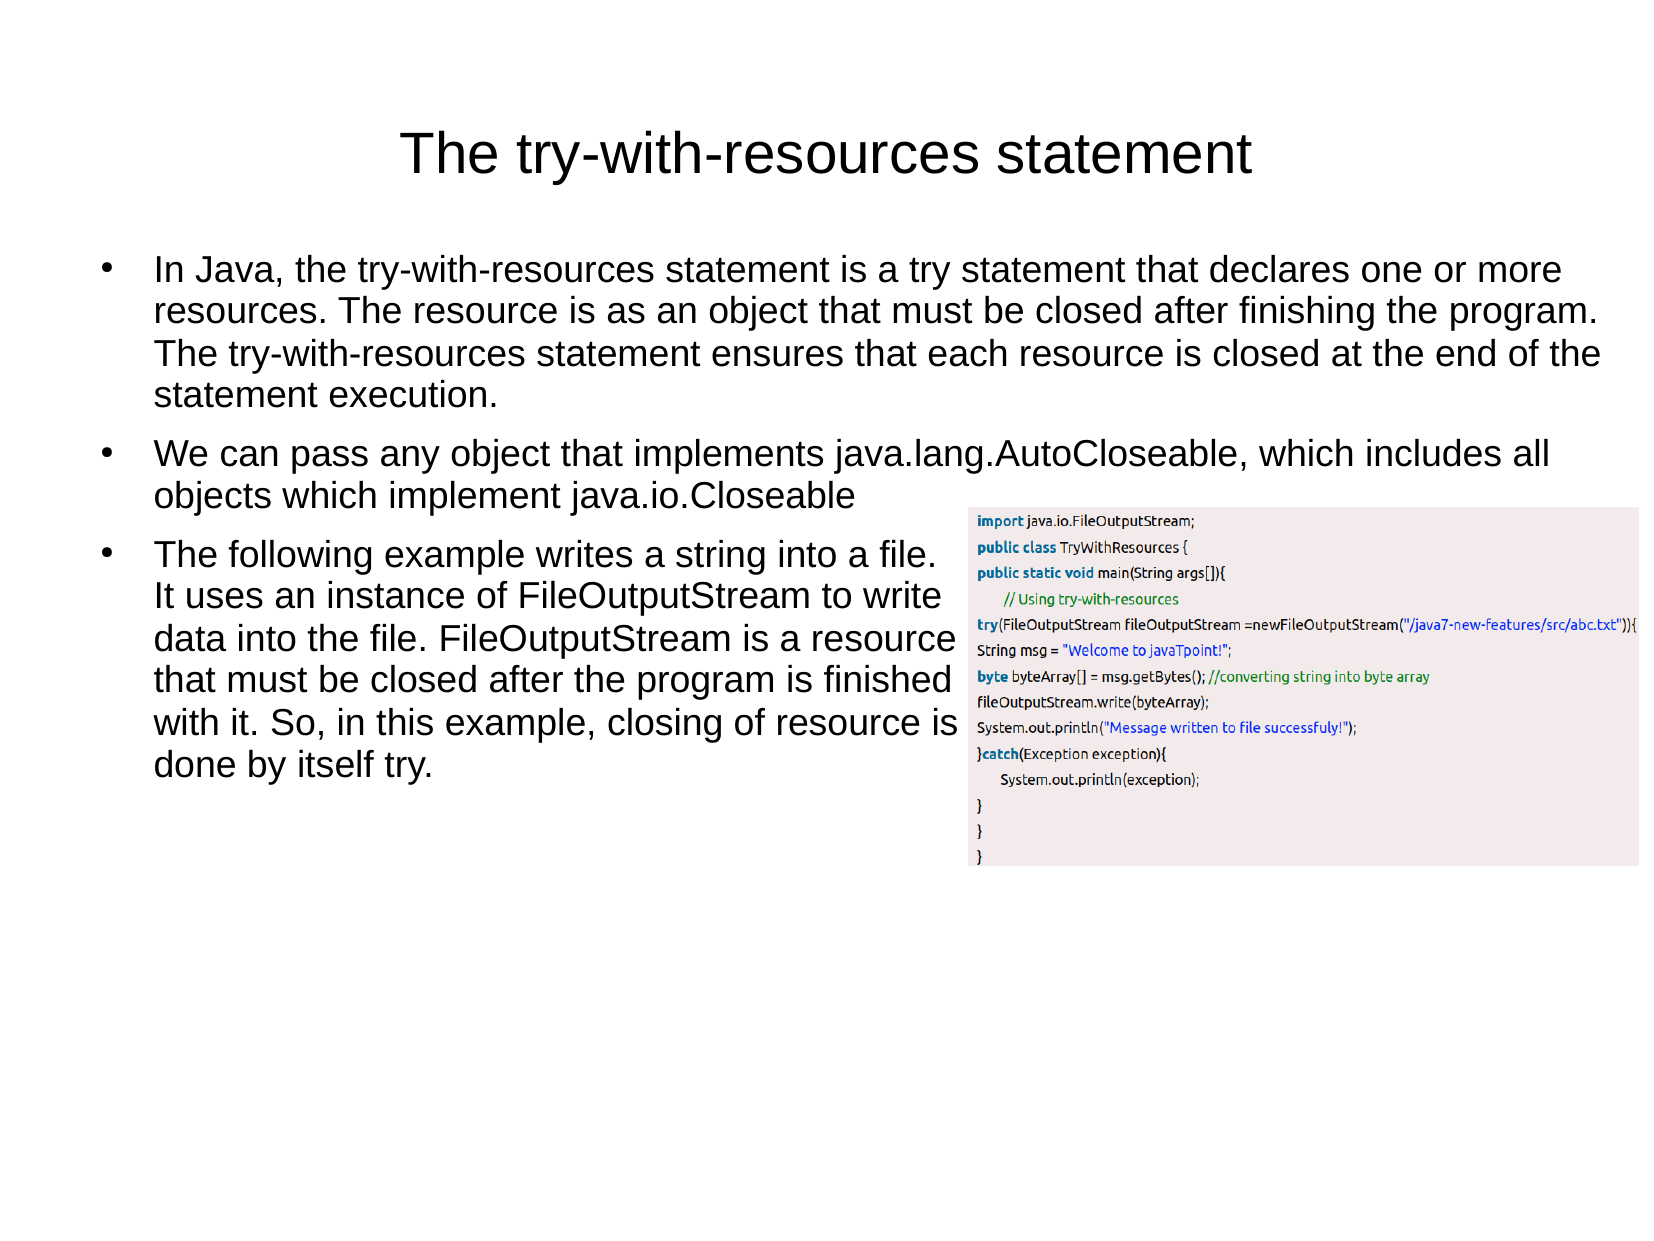

# The try-with-resources statement
In Java, the try-with-resources statement is a try statement that declares one or more resources. The resource is as an object that must be closed after finishing the program. The try-with-resources statement ensures that each resource is closed at the end of the statement execution.
We can pass any object that implements java.lang.AutoCloseable, which includes all objects which implement java.io.Closeable
The following example writes a string into a file.
It uses an instance of FileOutputStream to write
data into the file. FileOutputStream is a resource
that must be closed after the program is finished
with it. So, in this example, closing of resource is
done by itself try.